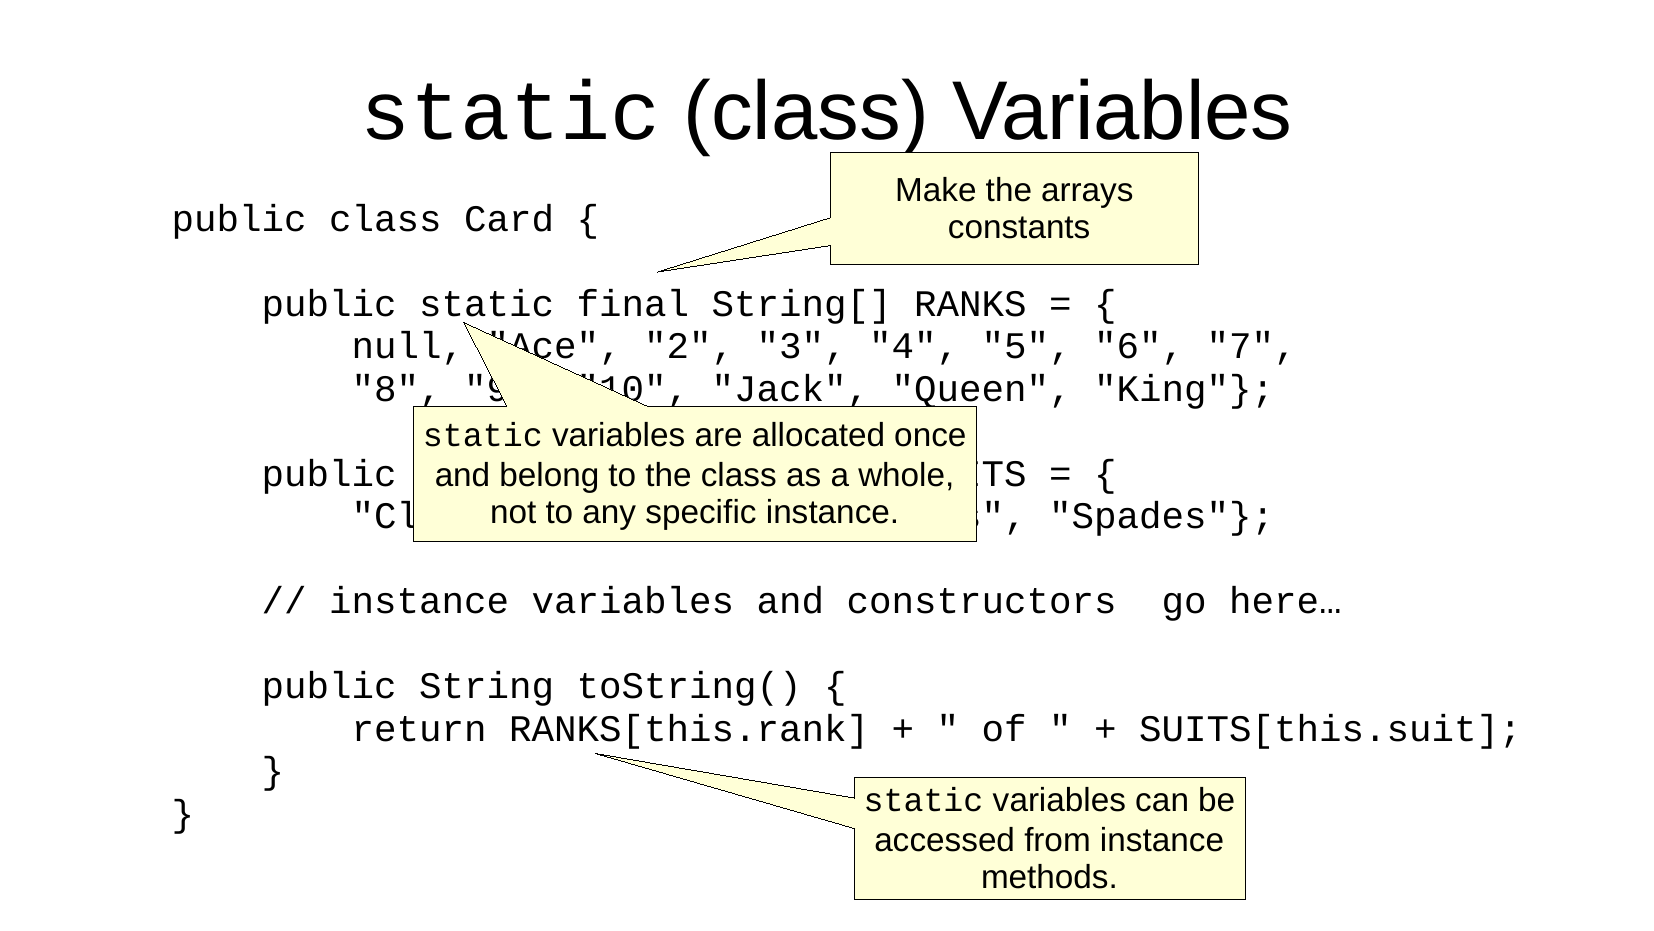

# static (class) Variables
Make the arrays
 constants
public class Card {
 public static final String[] RANKS = {
 null, "Ace", "2", "3", "4", "5", "6", "7",
 "8", "9", "10", "Jack", "Queen", "King"};
 public static final String[] SUITS = {
 "Clubs", "Diamonds", "Hearts", "Spades"};
 // instance variables and constructors go here…
 public String toString() {
 return RANKS[this.rank] + " of " + SUITS[this.suit];
 }
}
static variables are allocated once
and belong to the class as a whole,
not to any specific instance.
static variables can be
accessed from instance
methods.